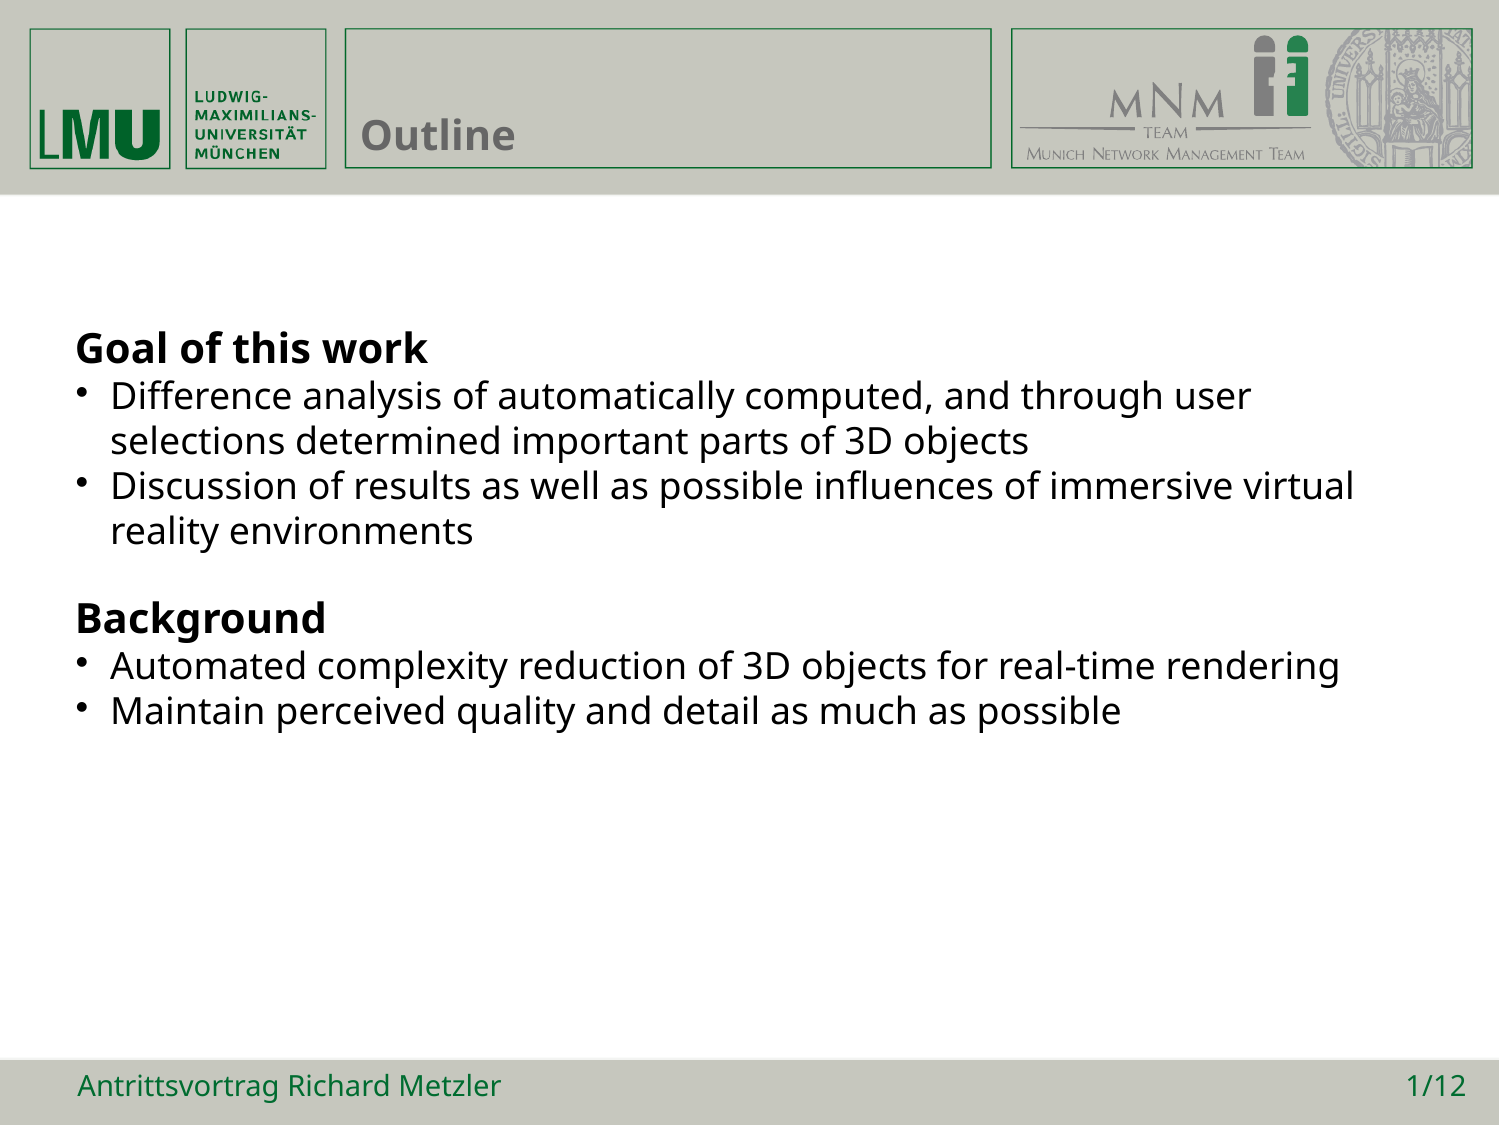

Outline
Goal of this work
Difference analysis of automatically computed, and through user selections determined important parts of 3D objects
Discussion of results as well as possible influences of immersive virtual reality environments
Background
Automated complexity reduction of 3D objects for real-time rendering
Maintain perceived quality and detail as much as possible
Antrittsvortrag Richard Metzler
1/12